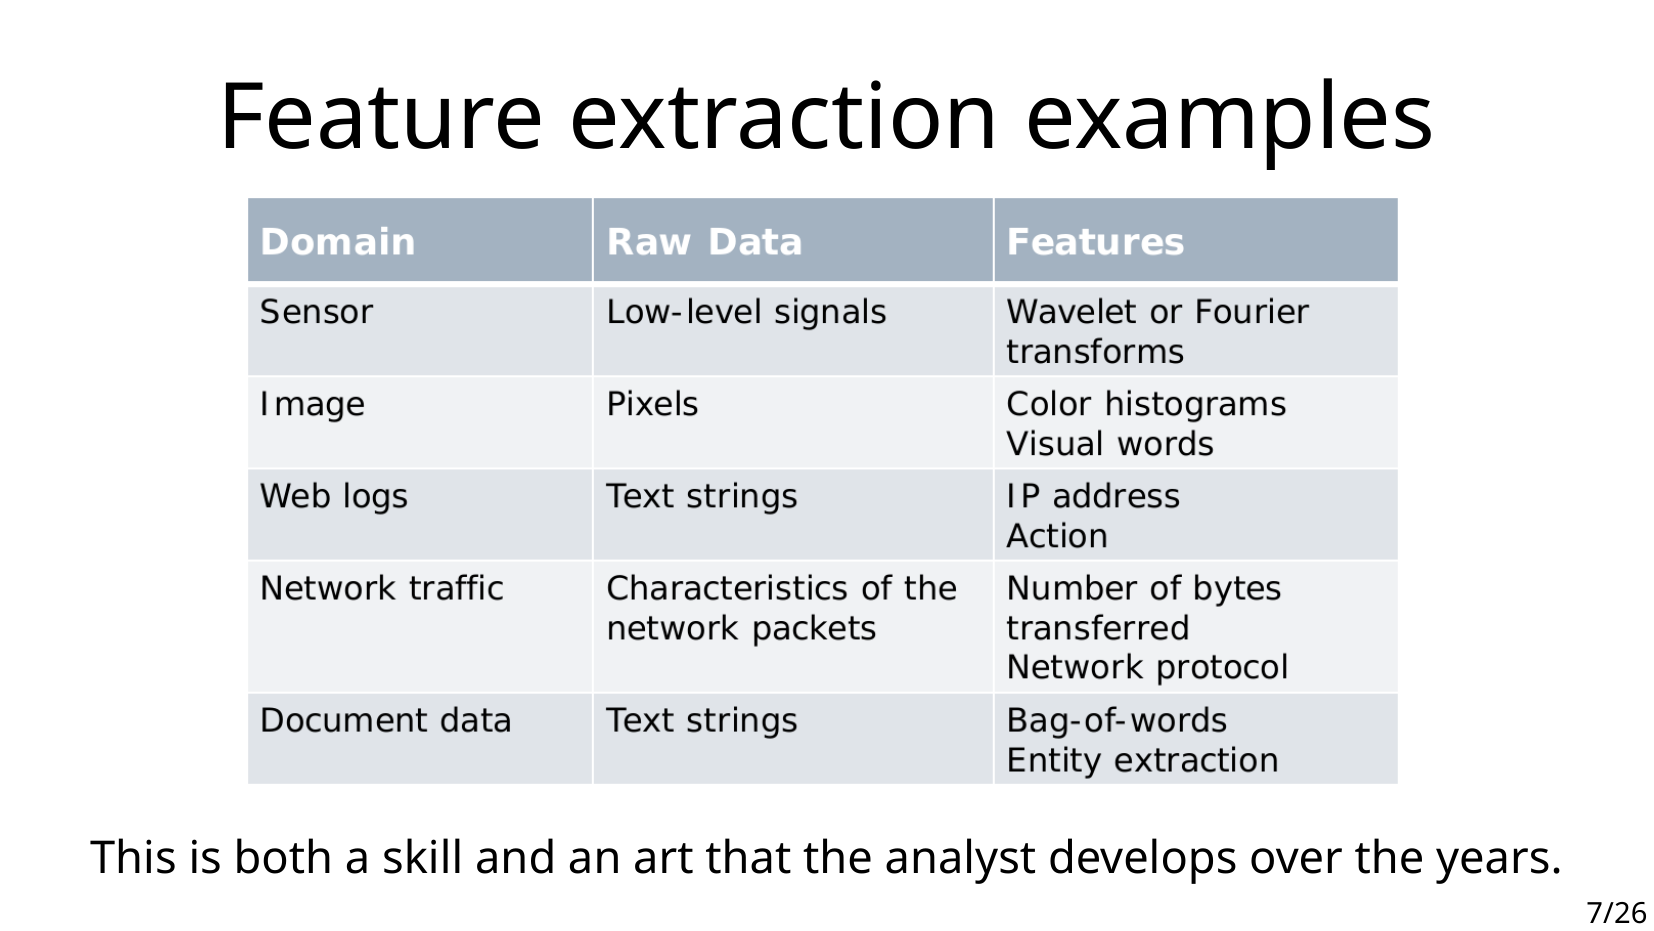

# Feature extraction examples
This is both a skill and an art that the analyst develops over the years.
7